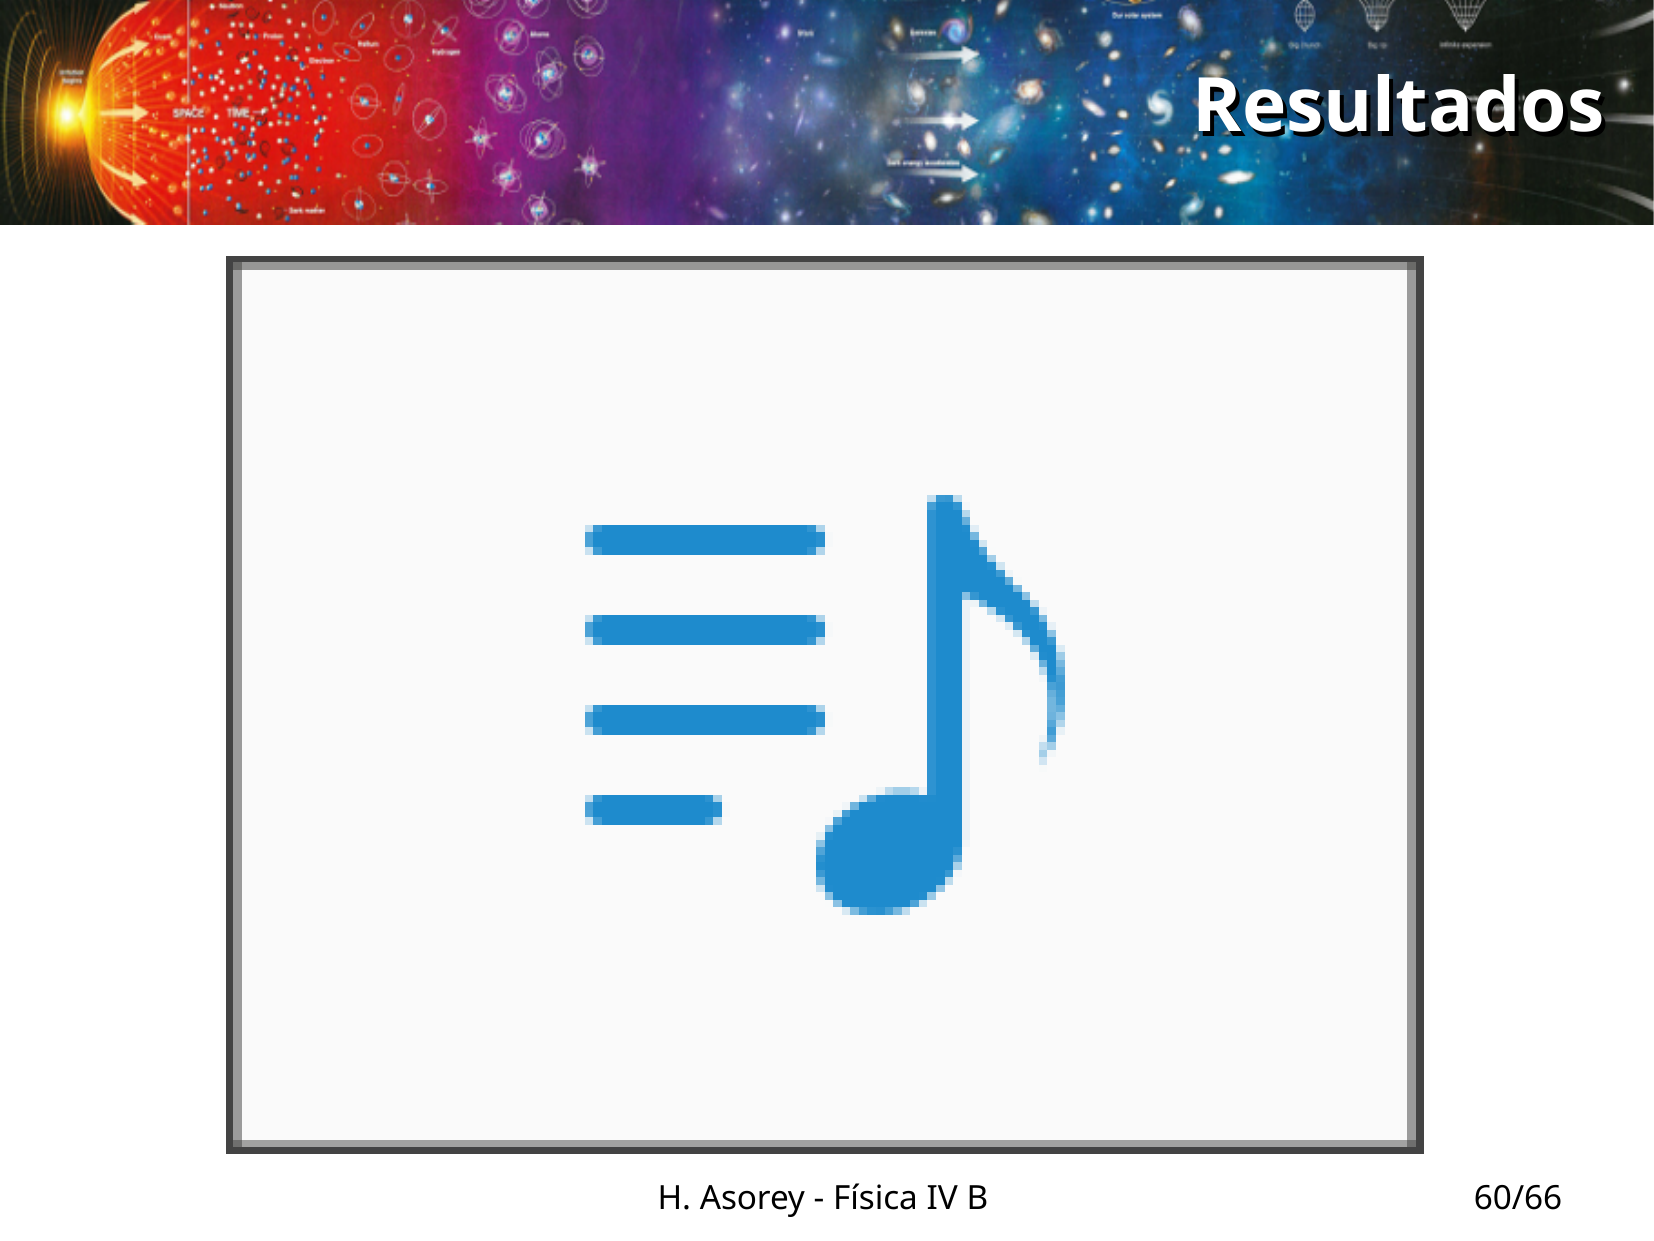

# Resultados
H. Asorey - Física IV B
60